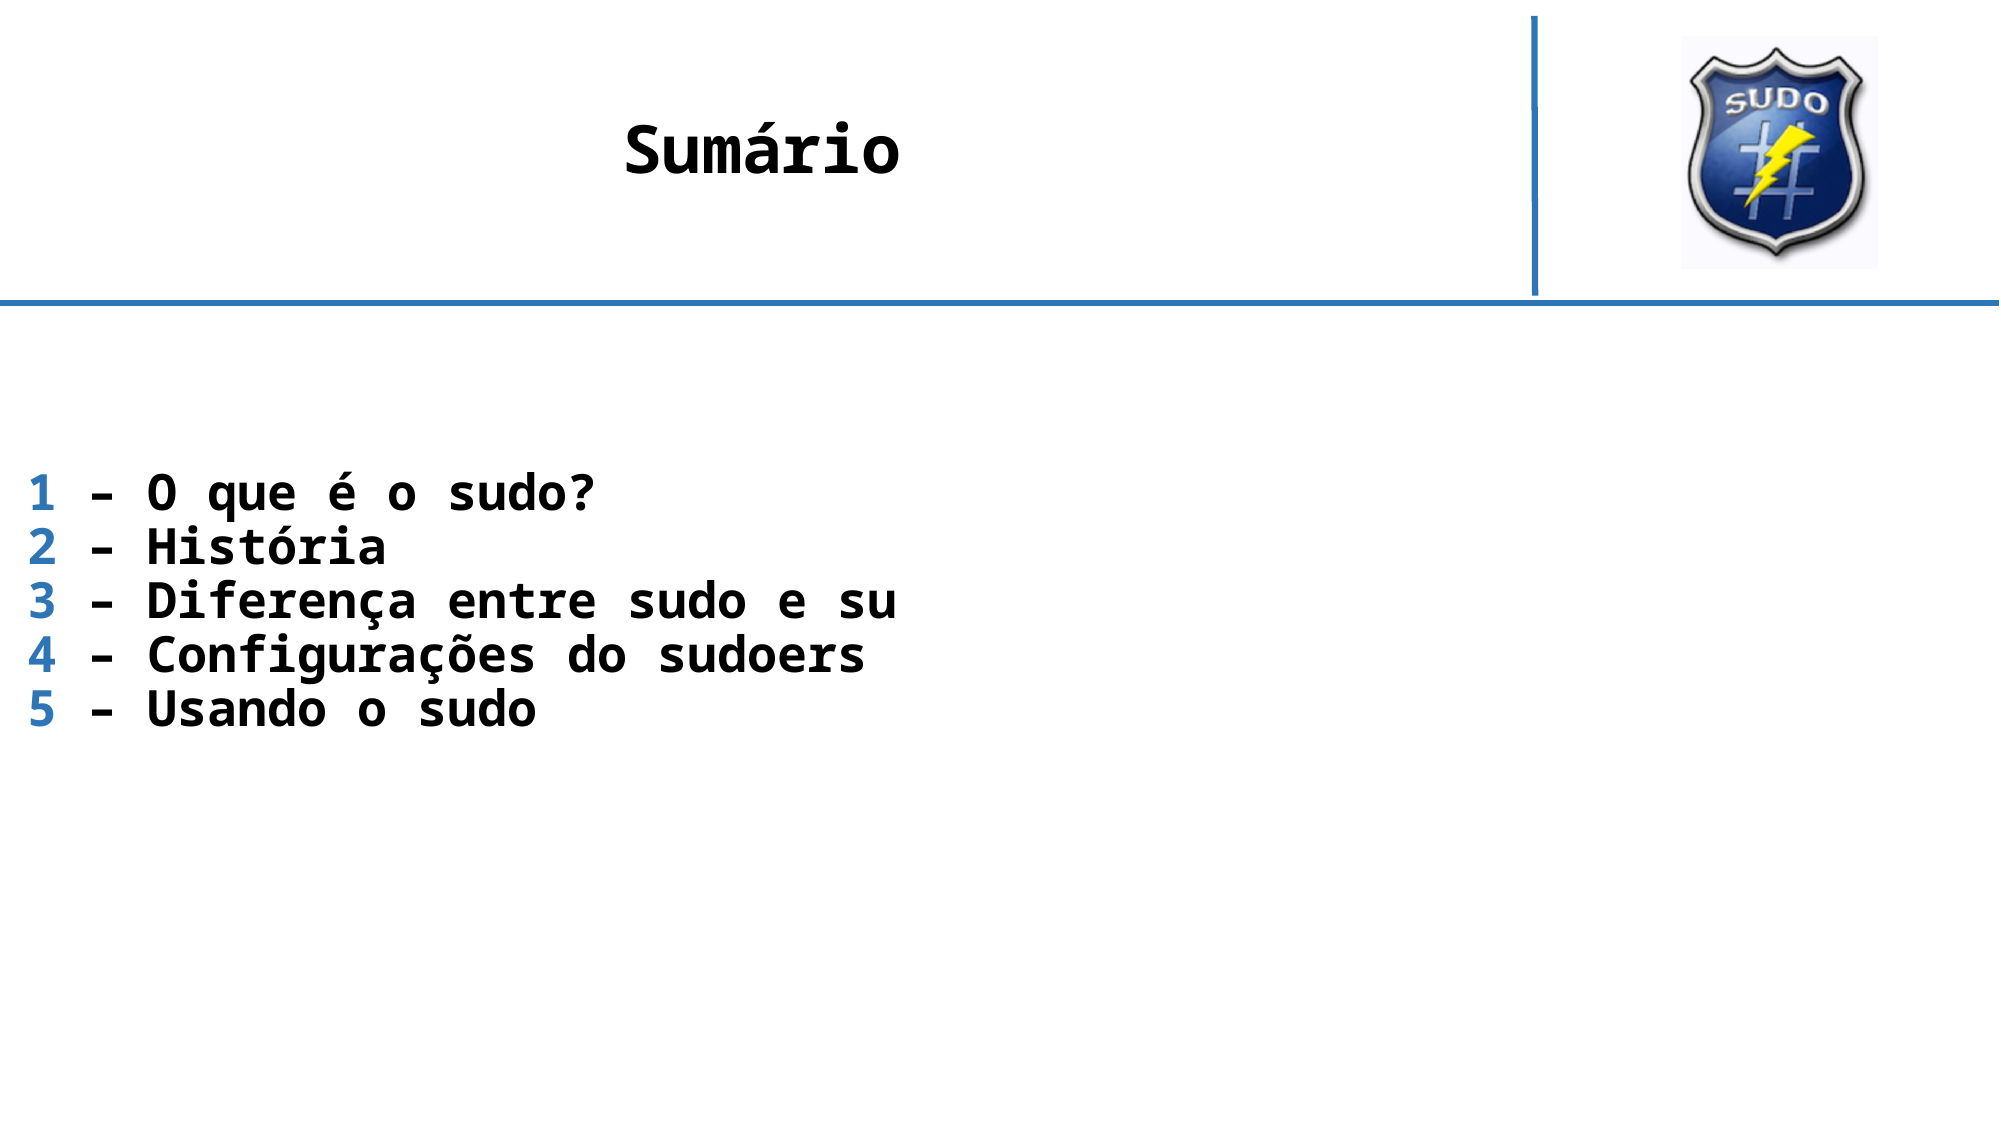

Sumário
# 1 – O que é o sudo? 2 – História 3 – Diferença entre sudo e su 4 – Configurações do sudoers 5 – Usando o sudo